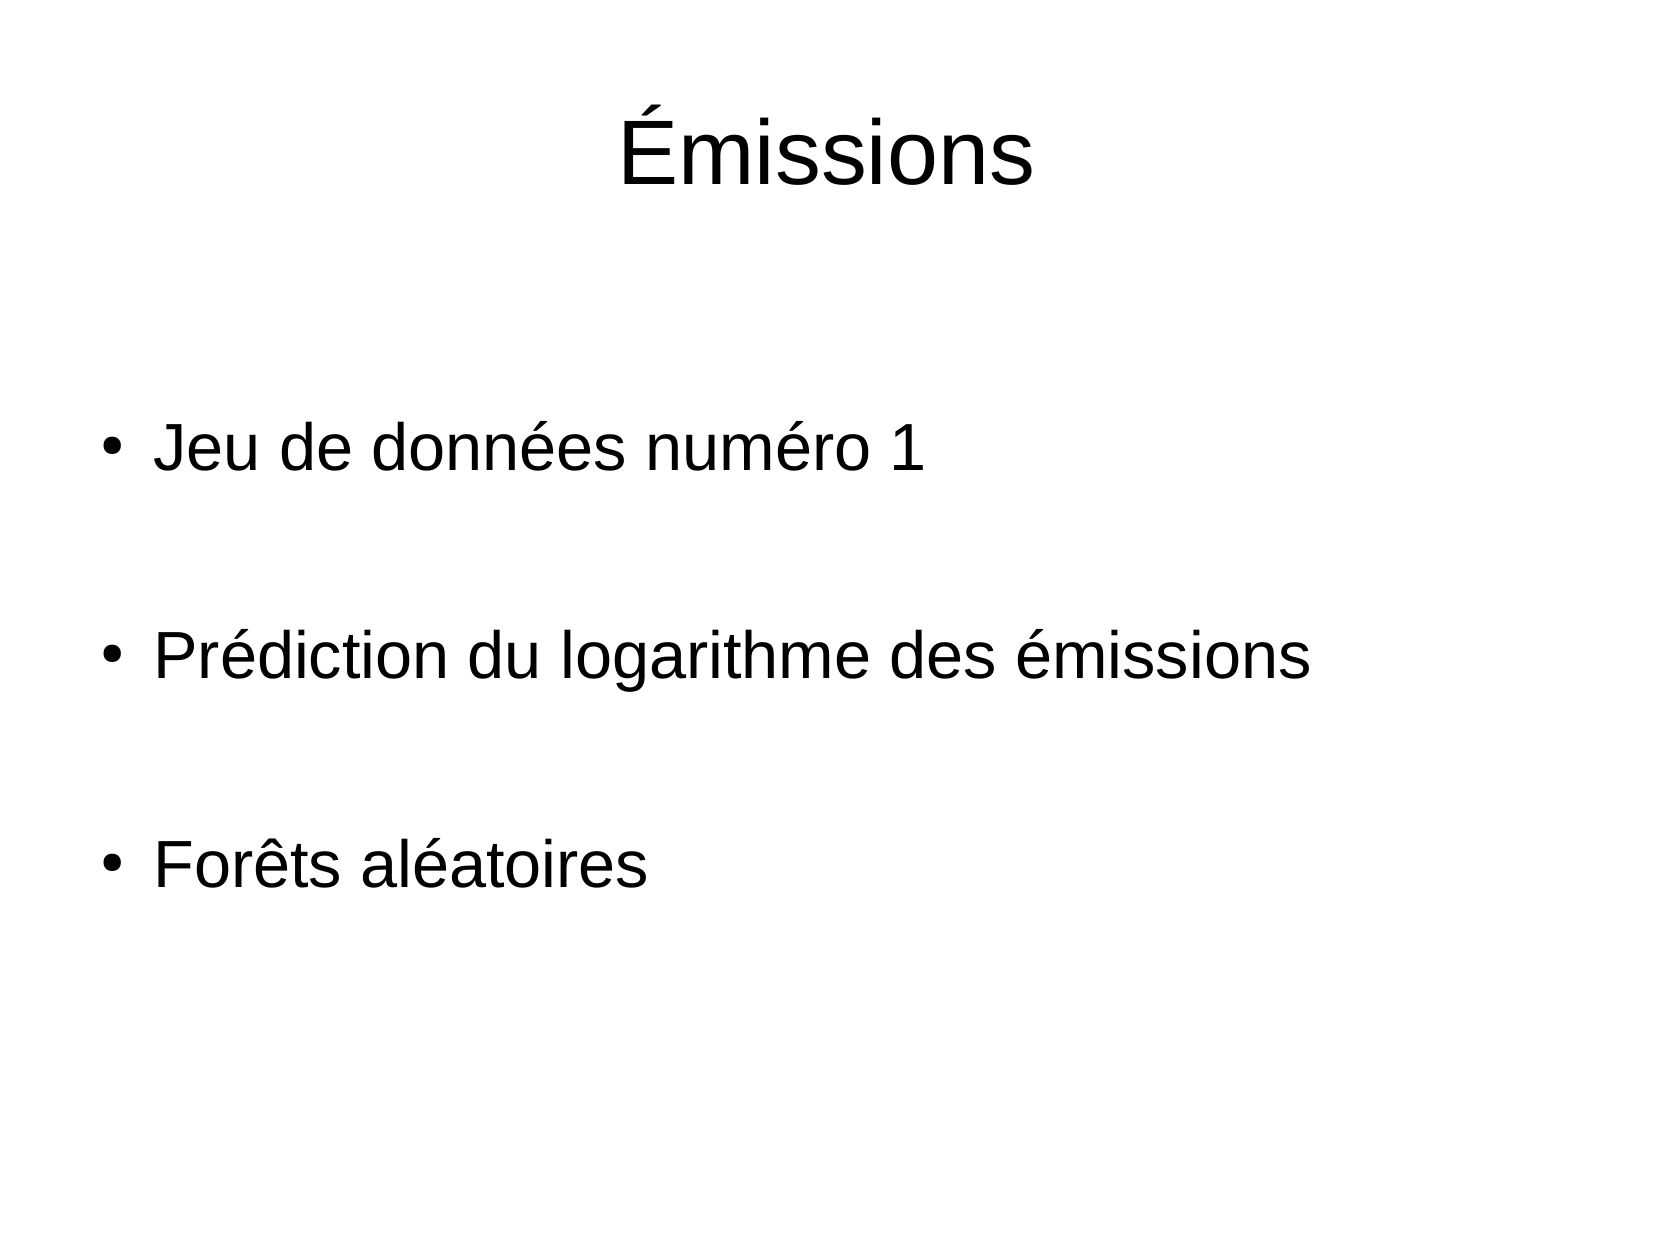

# Émissions
Jeu de données numéro 1
Prédiction du logarithme des émissions
Forêts aléatoires